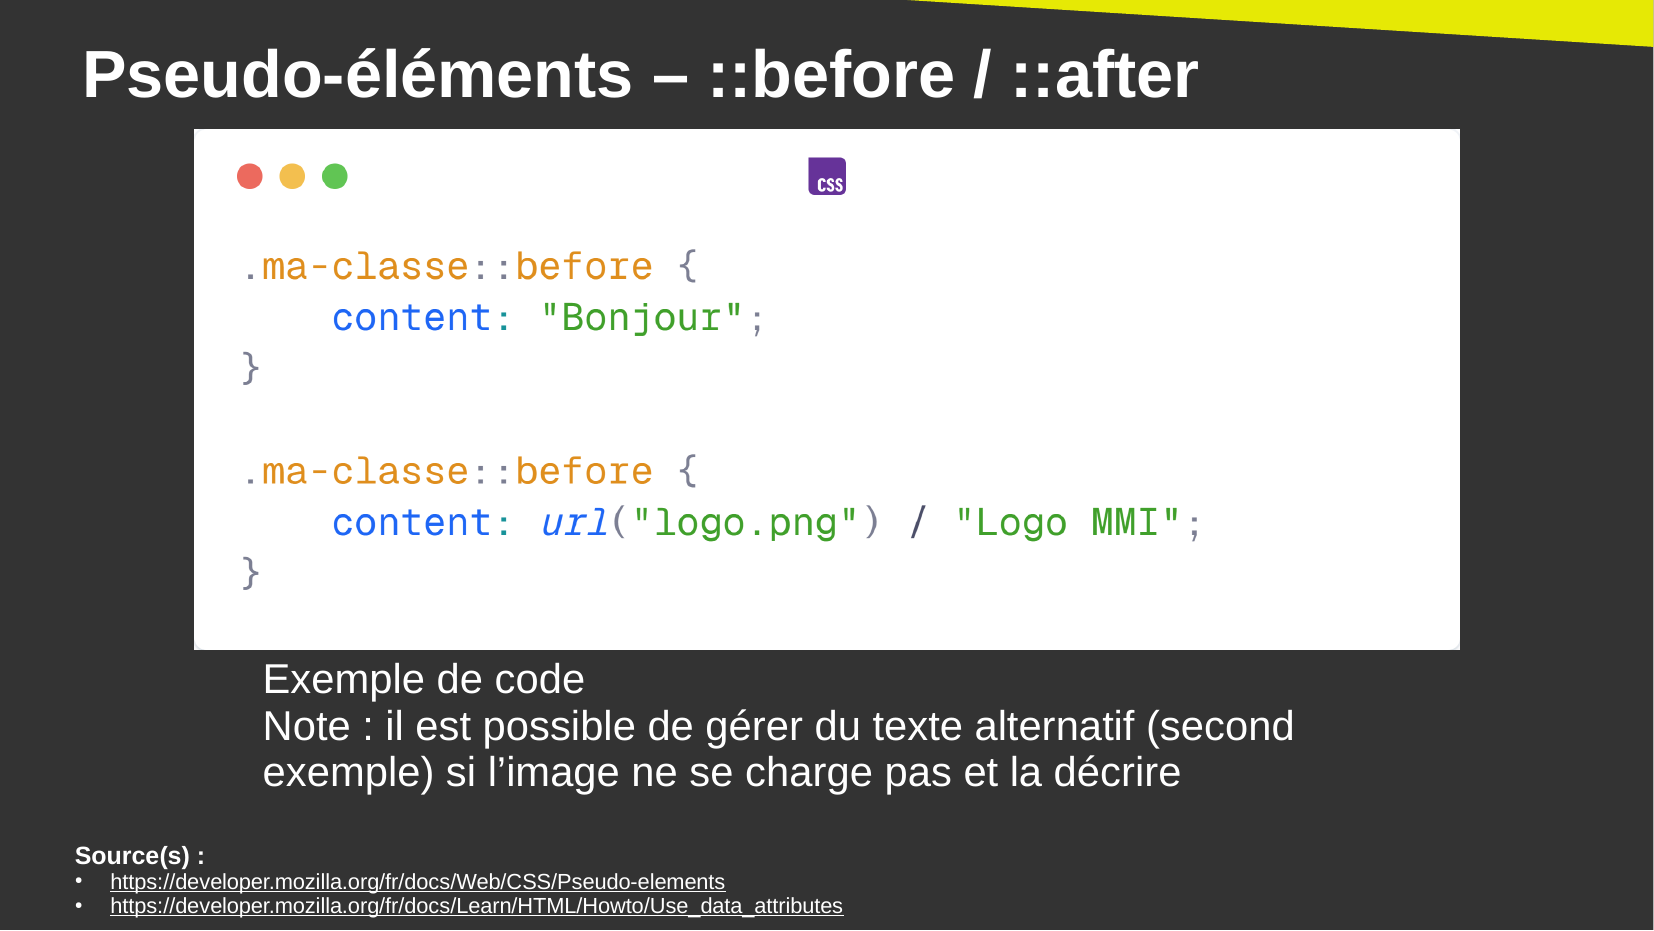

# Pseudo-éléments – ::before / ::after
Exemple de code
Note : il est possible de gérer du texte alternatif (second exemple) si l’image ne se charge pas et la décrire
Source(s) :
https://developer.mozilla.org/fr/docs/Web/CSS/Pseudo-elements
https://developer.mozilla.org/fr/docs/Learn/HTML/Howto/Use_data_attributes